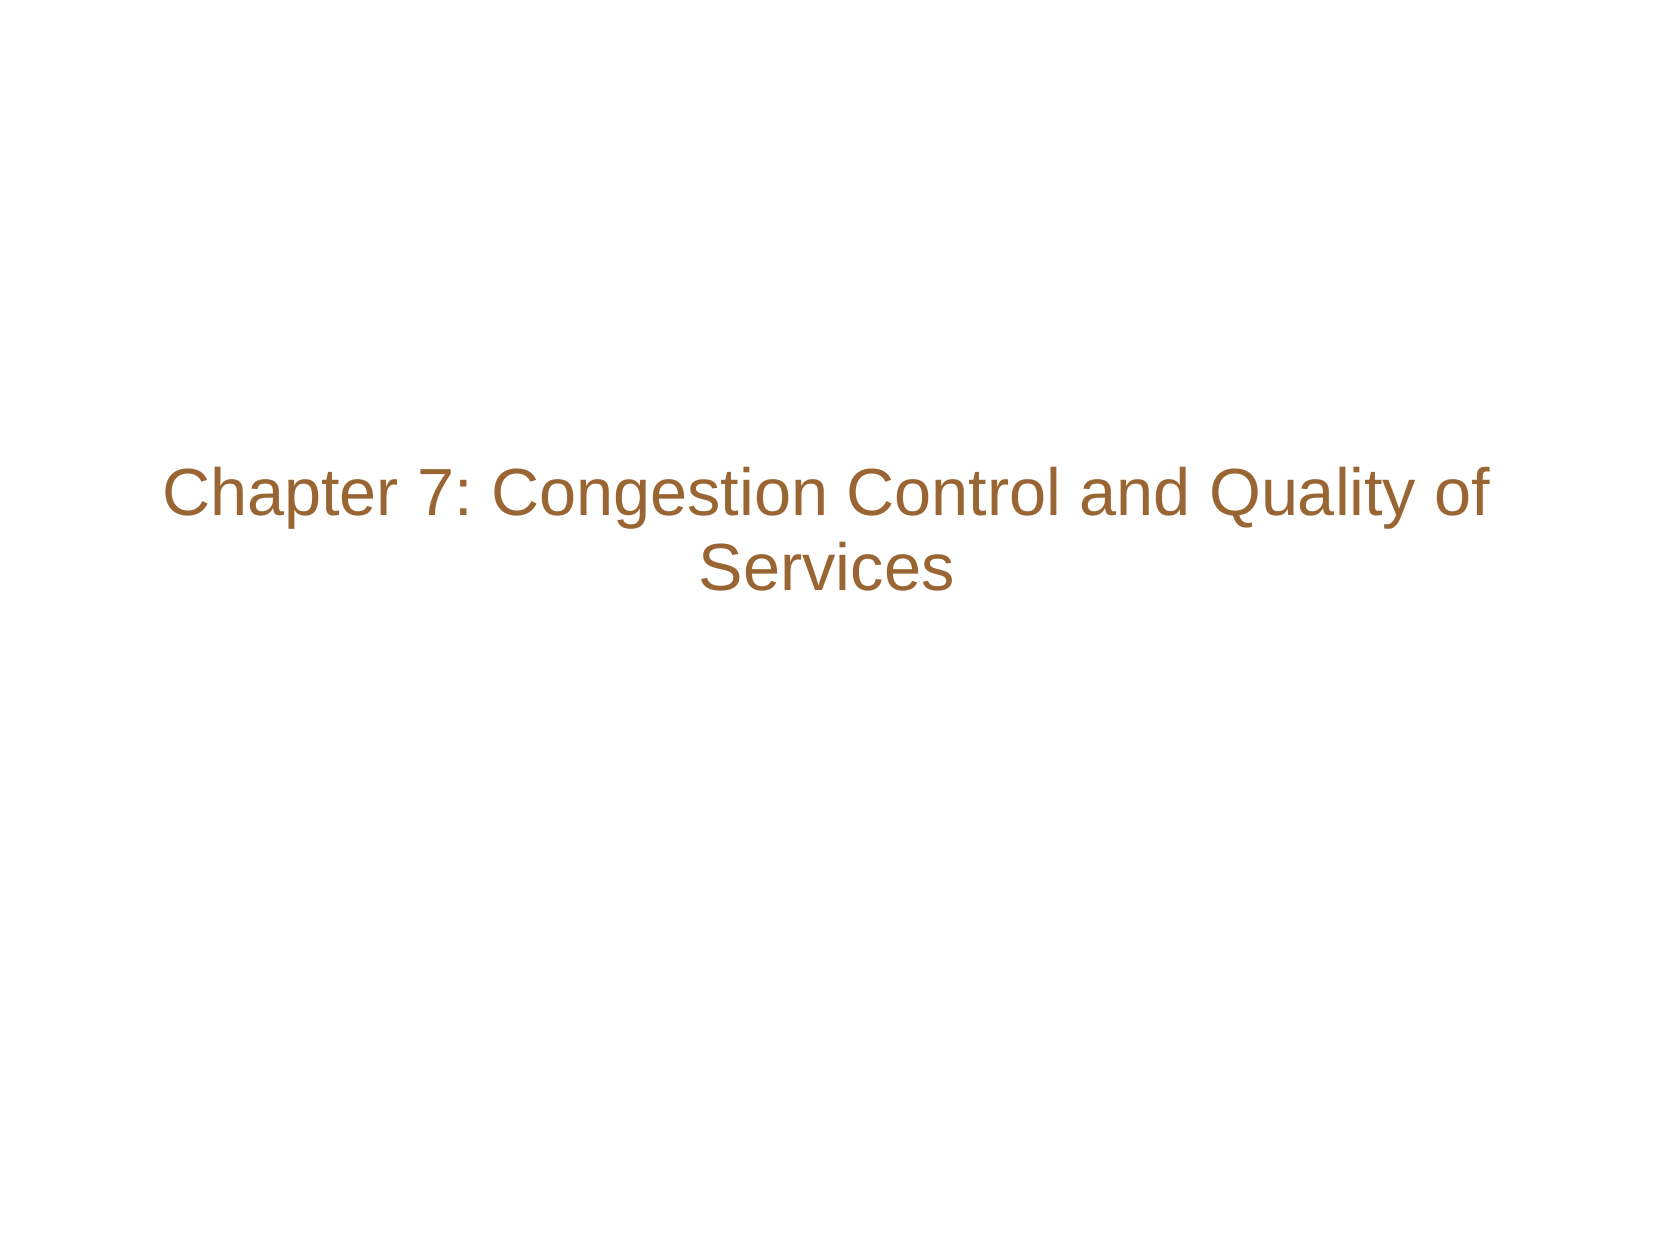

# Chapter 7: Congestion Control and Quality of Services